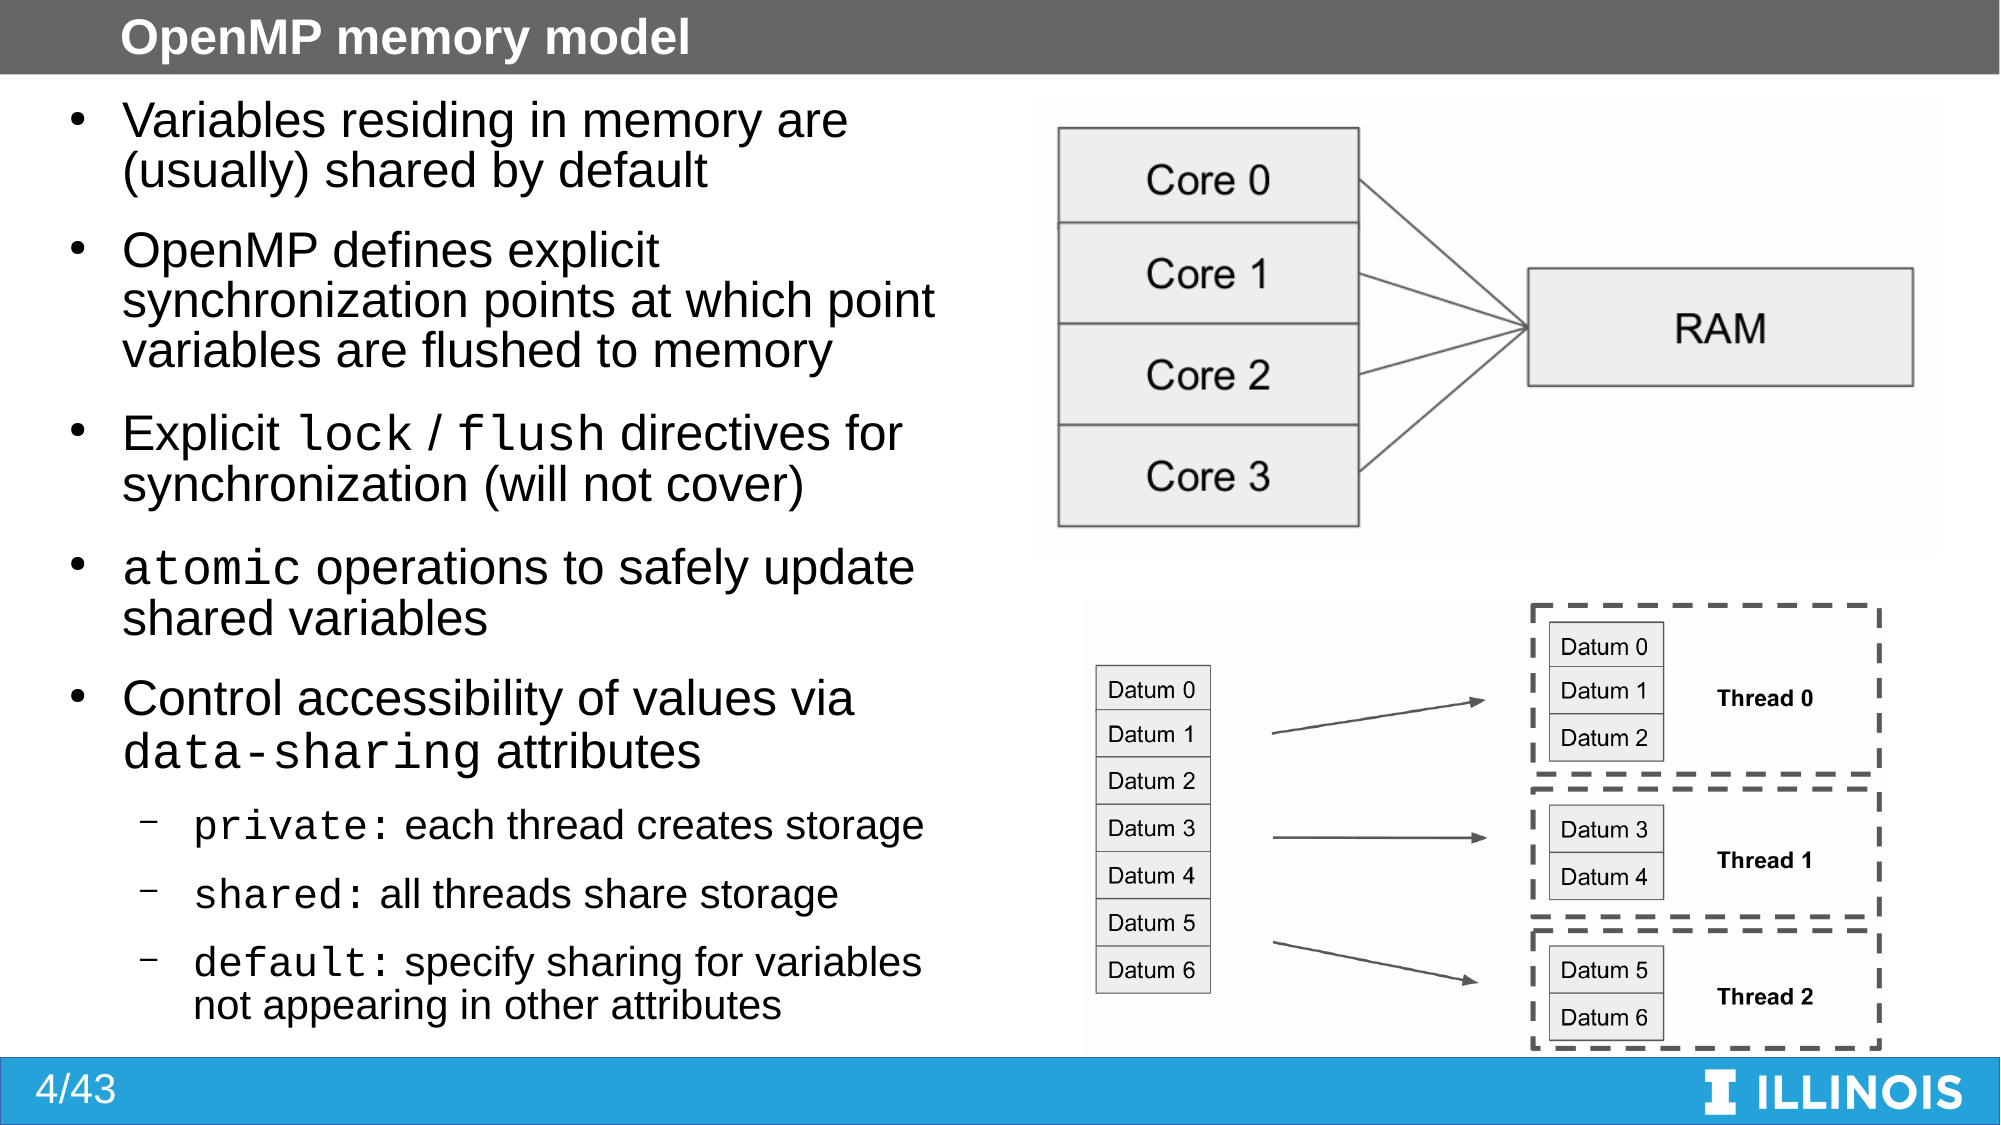

# OpenMP memory model
Variables residing in memory are (usually) shared by default
OpenMP defines explicit synchronization points at which point variables are flushed to memory
Explicit lock / flush directives for synchronization (will not cover)
atomic operations to safely update shared variables
Control accessibility of values via data-sharing attributes
private: each thread creates storage
shared: all threads share storage
default: specify sharing for variables not appearing in other attributes